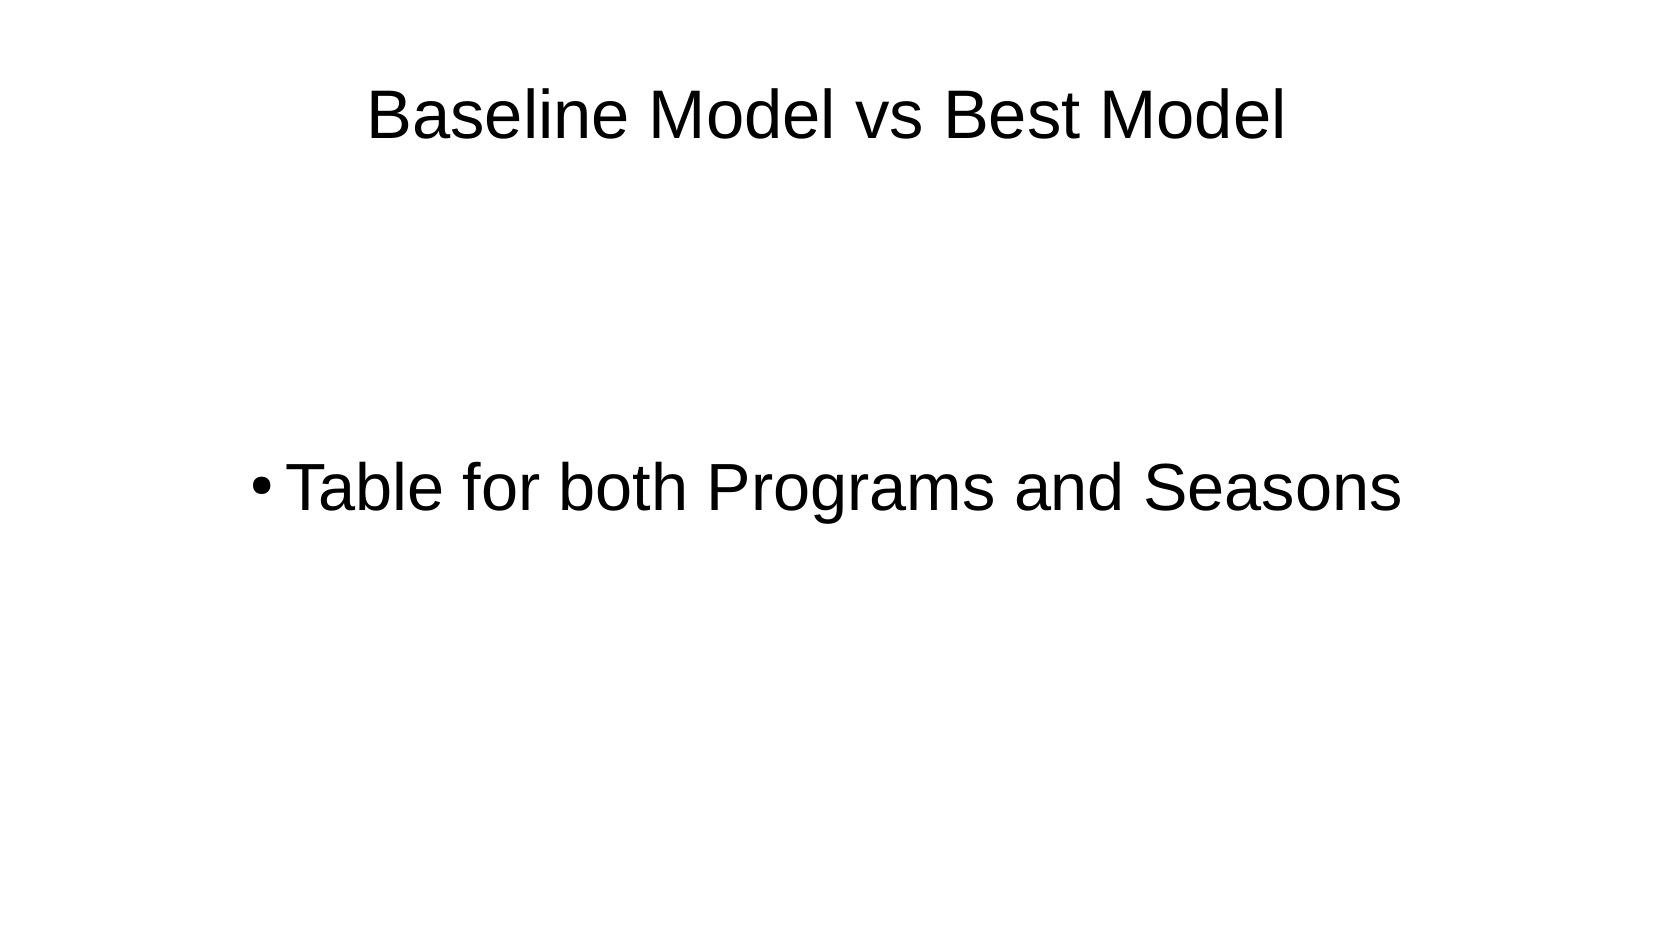

# Baseline Model vs Best Model
Table for both Programs and Seasons